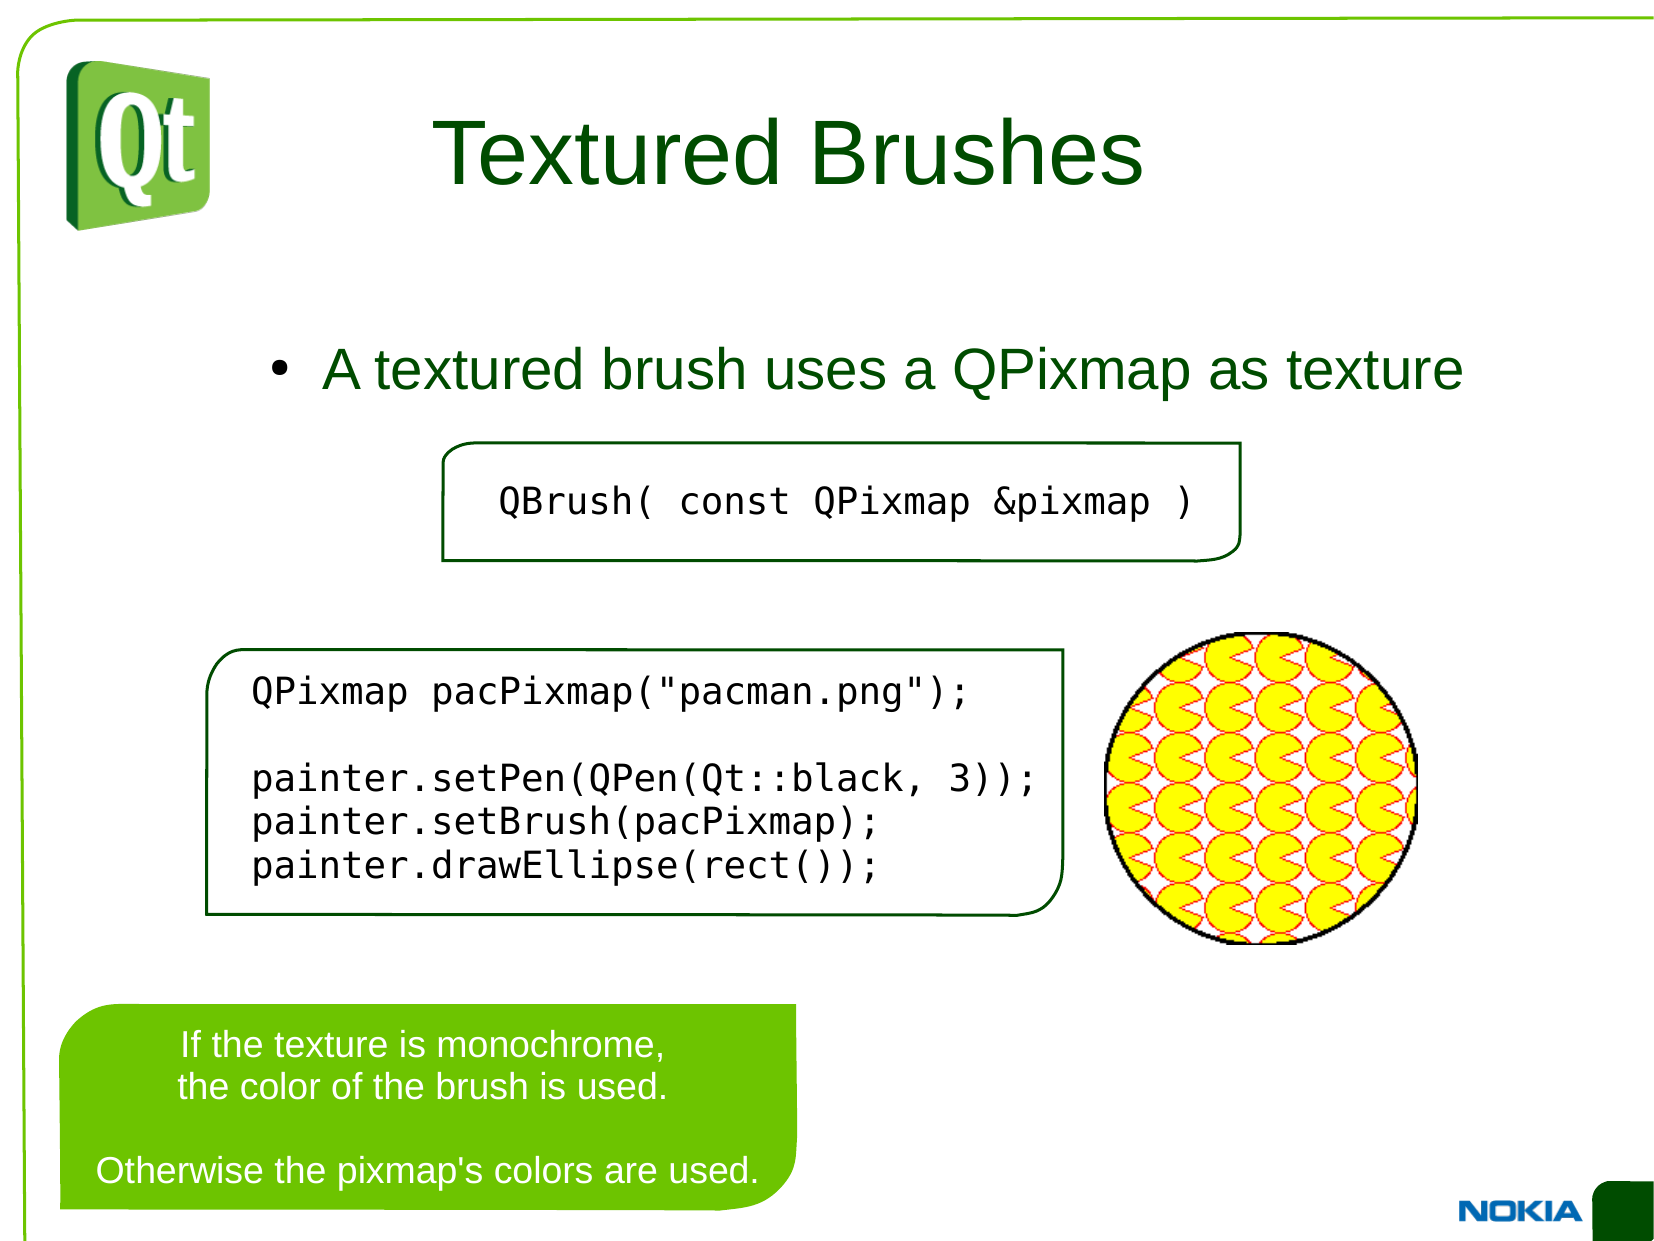

# Textured Brushes
A textured brush uses a QPixmap as texture
QBrush( const QPixmap &pixmap )
QPixmap pacPixmap("pacman.png");
painter.setPen(QPen(Qt::black, 3));
painter.setBrush(pacPixmap);
painter.drawEllipse(rect());
If the texture is monochrome,
the color of the brush is used.
Otherwise the pixmap's colors are used.